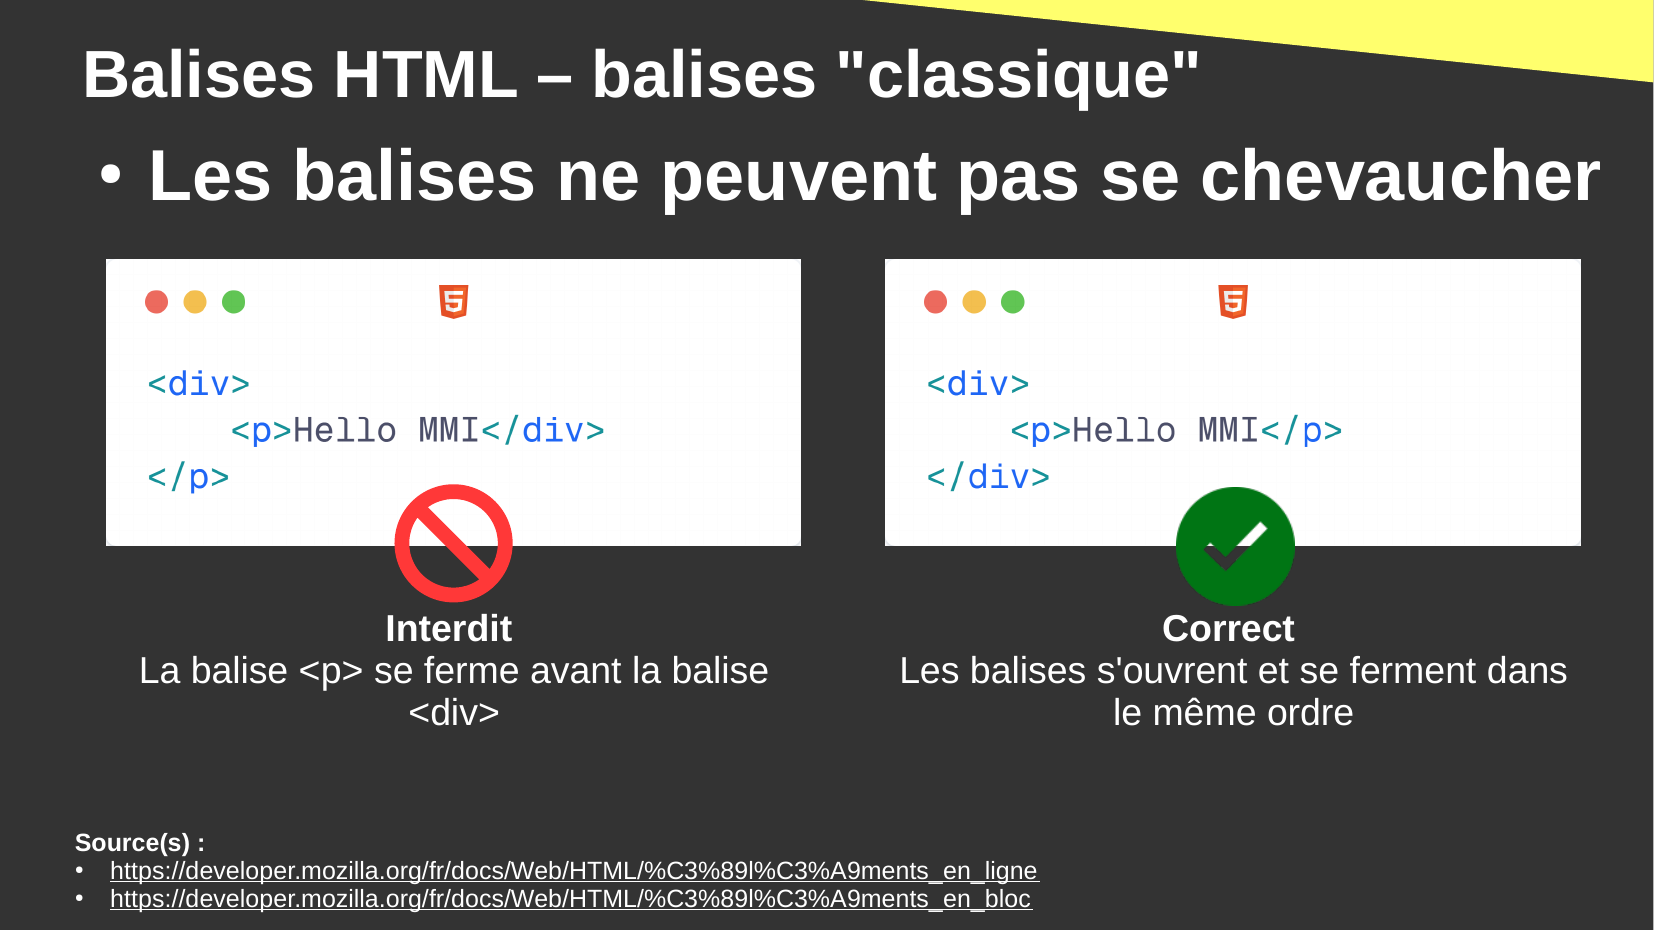

# Balises HTML – balises "classique"
Les balises ne peuvent pas se chevaucher
Interdit
La balise <p> se ferme avant la balise <div>
Correct
Les balises s'ouvrent et se ferment dans le même ordre
Source(s) :
https://developer.mozilla.org/fr/docs/Web/HTML/%C3%89l%C3%A9ments_en_ligne
https://developer.mozilla.org/fr/docs/Web/HTML/%C3%89l%C3%A9ments_en_bloc